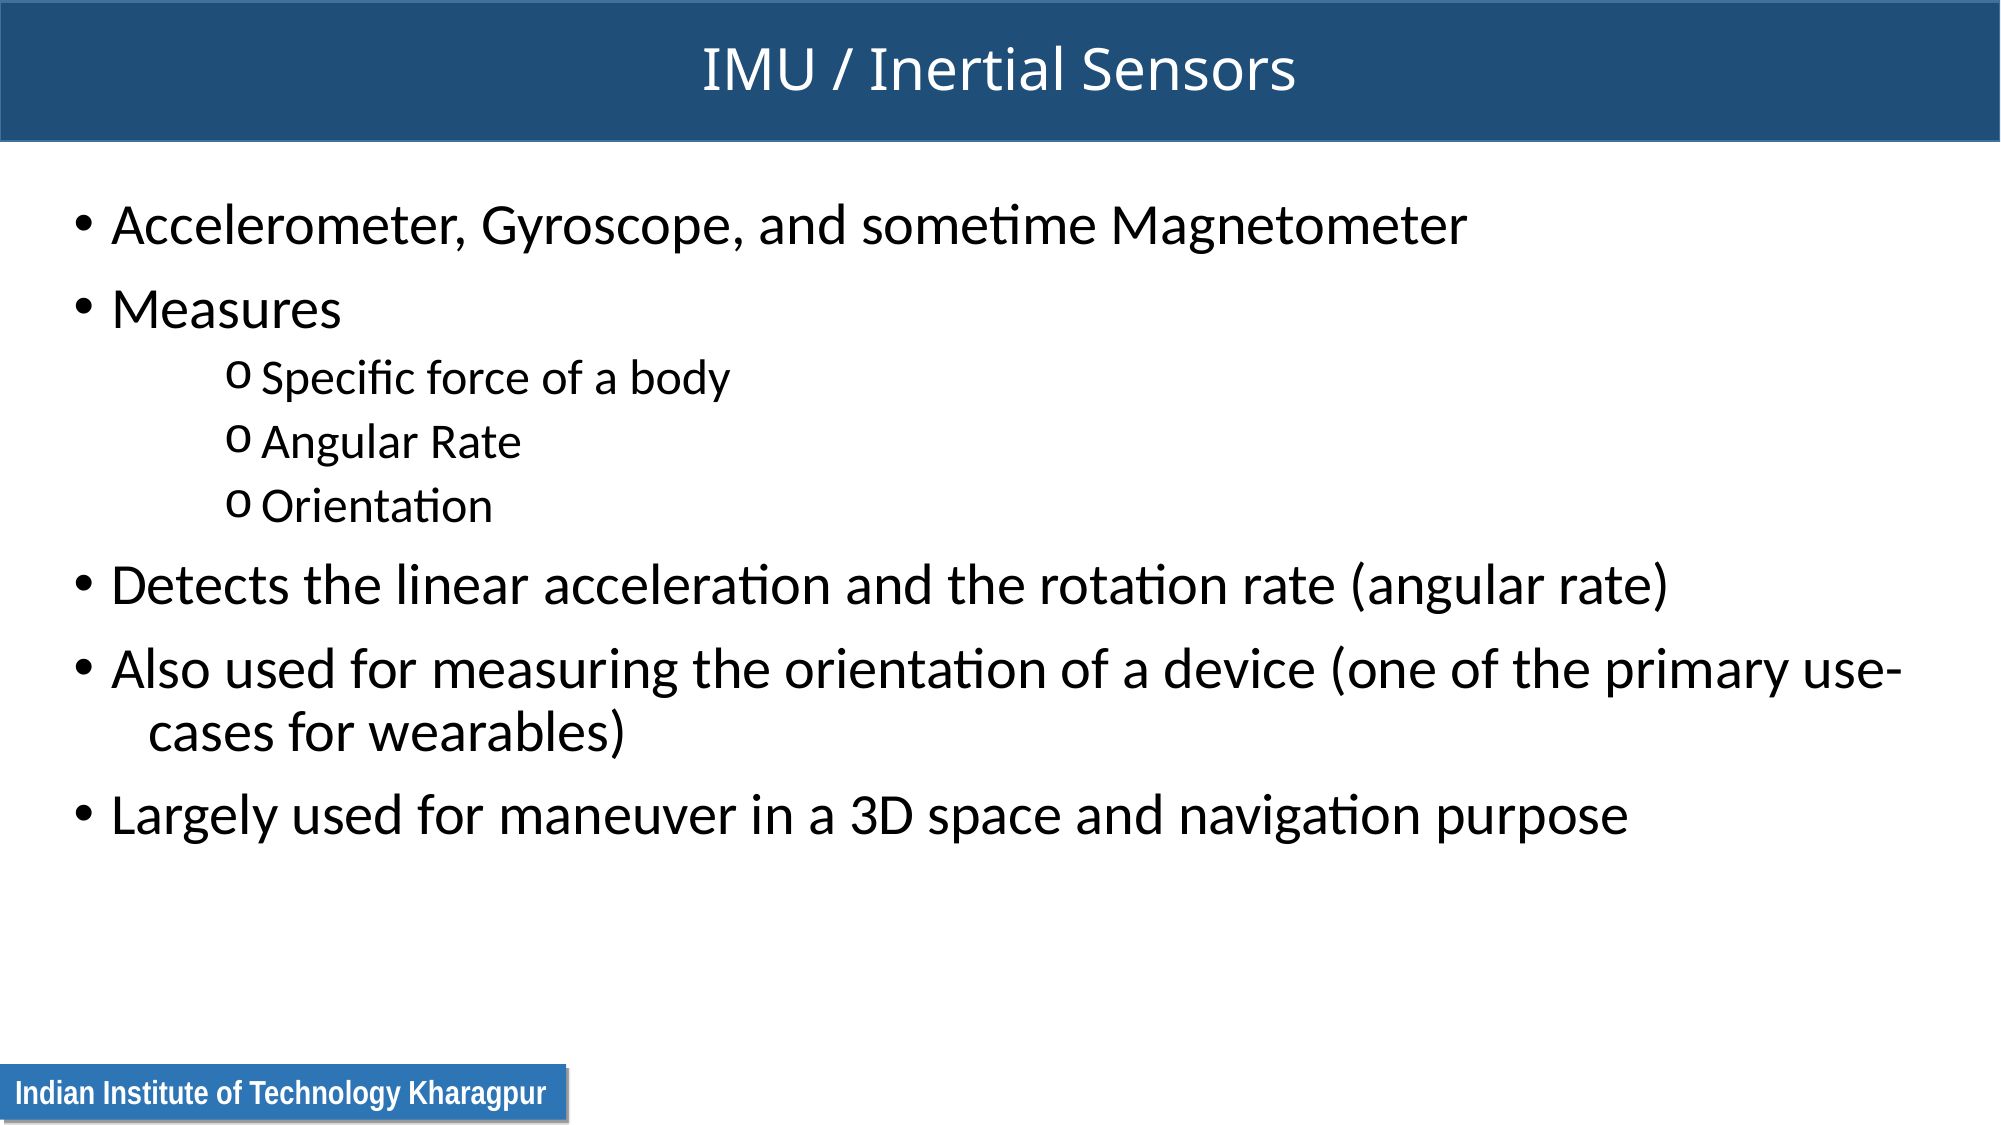

IMU / Inertial Sensors
# Accelerometer, Gyroscope, and sometime Magnetometer
Measures
Specific force of a body
Angular Rate
Orientation
Detects the linear acceleration and the rotation rate (angular rate)
Also used for measuring the orientation of a device (one of the primary use-cases for wearables)
Largely used for maneuver in a 3D space and navigation purpose